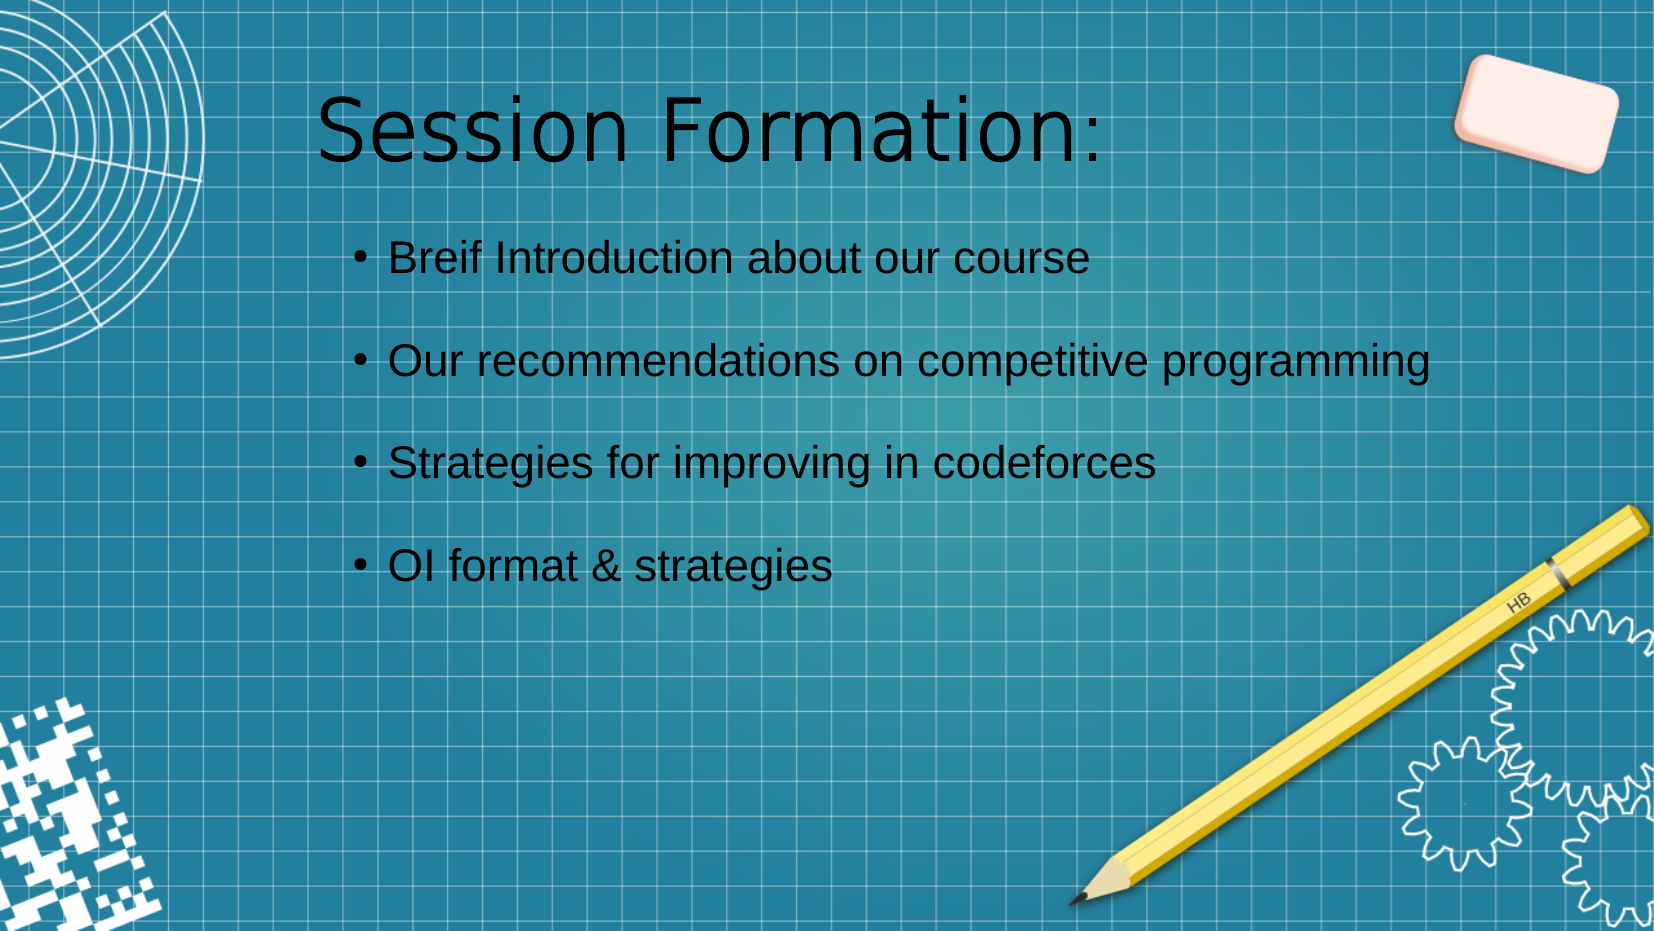

Session Formation:
Breif Introduction about our course
Our recommendations on competitive programming
Strategies for improving in codeforces
OI format & strategies